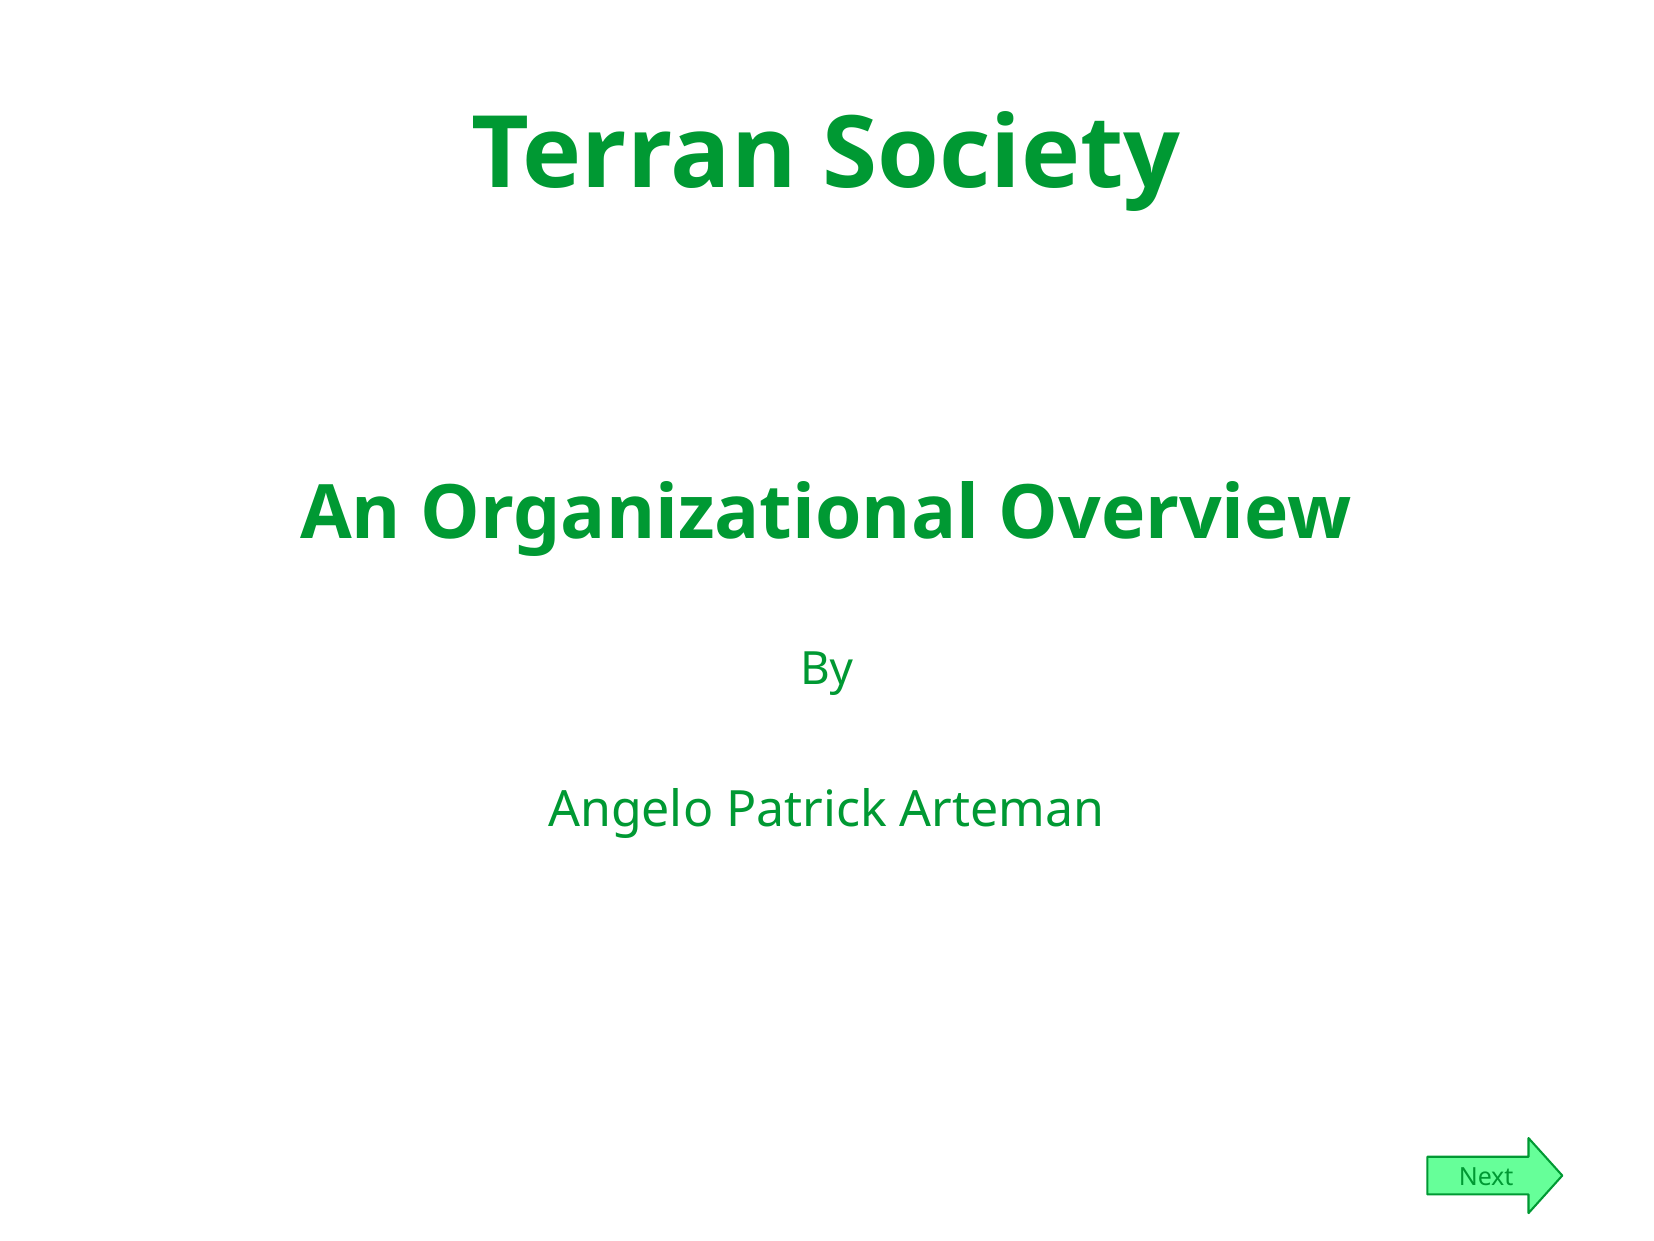

# Terran Society
An Organizational Overview
By
Angelo Patrick Arteman
Next